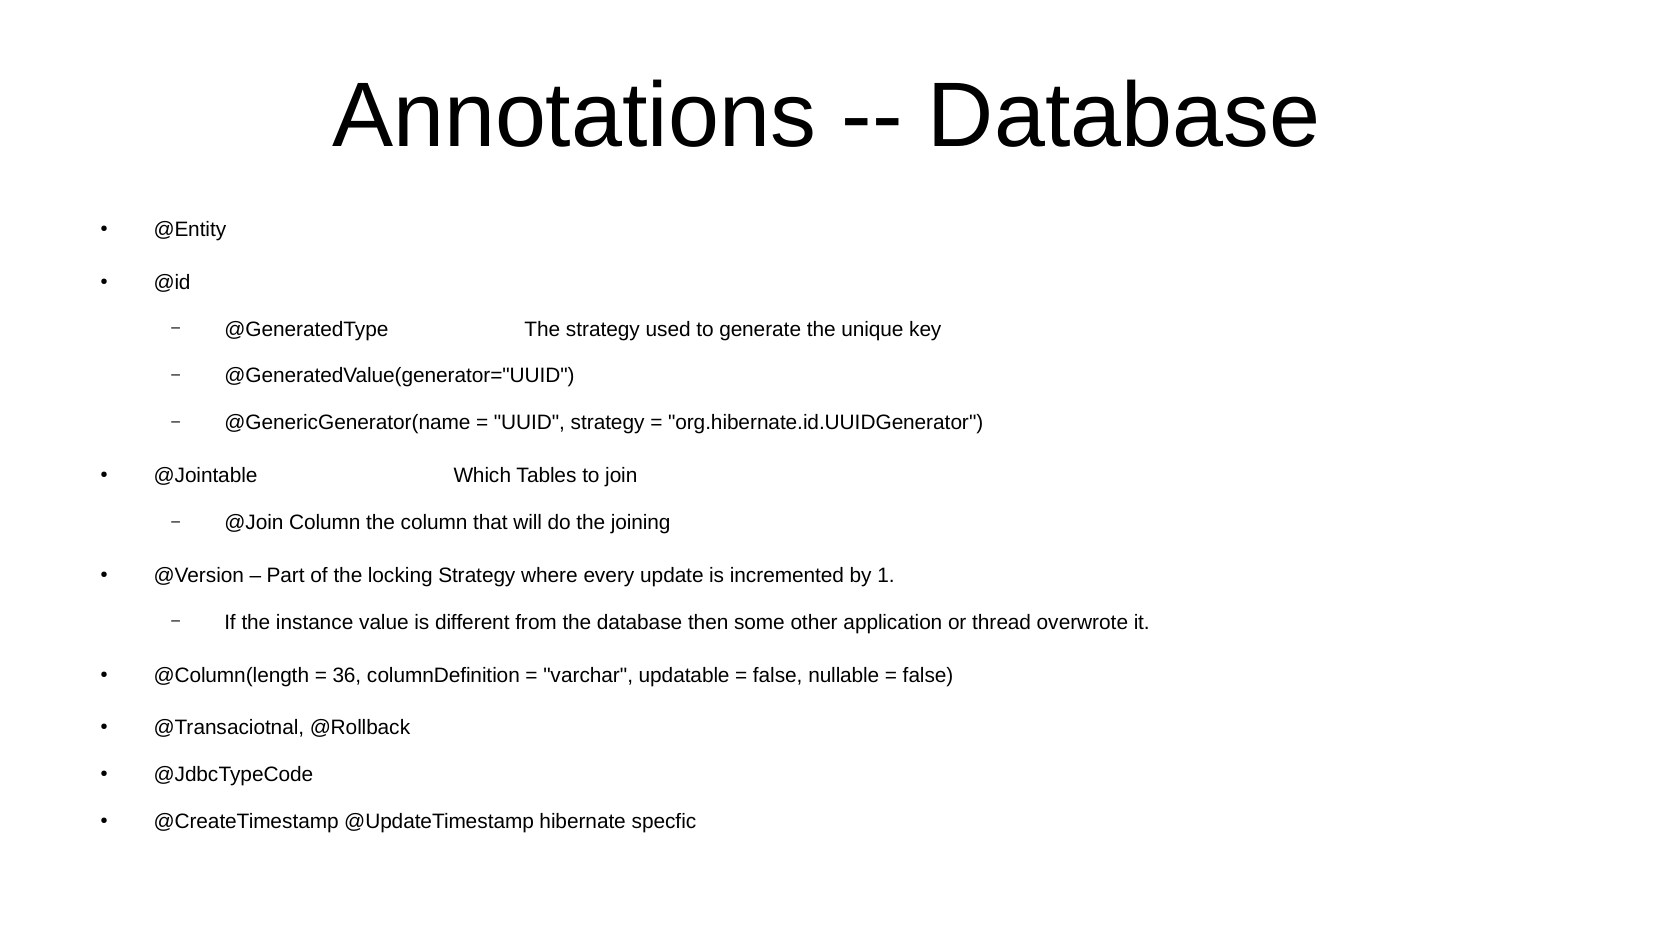

# Annotations -- Database
@Entity
@id
@GeneratedType		The strategy used to generate the unique key
@GeneratedValue(generator="UUID")
@GenericGenerator(name = "UUID", strategy = "org.hibernate.id.UUIDGenerator")
@Jointable			Which Tables to join
@Join Column the column that will do the joining
@Version – Part of the locking Strategy where every update is incremented by 1.
If the instance value is different from the database then some other application or thread overwrote it.
@Column(length = 36, columnDefinition = "varchar", updatable = false, nullable = false)
@Transaciotnal, @Rollback
@JdbcTypeCode
@CreateTimestamp @UpdateTimestamp hibernate specfic